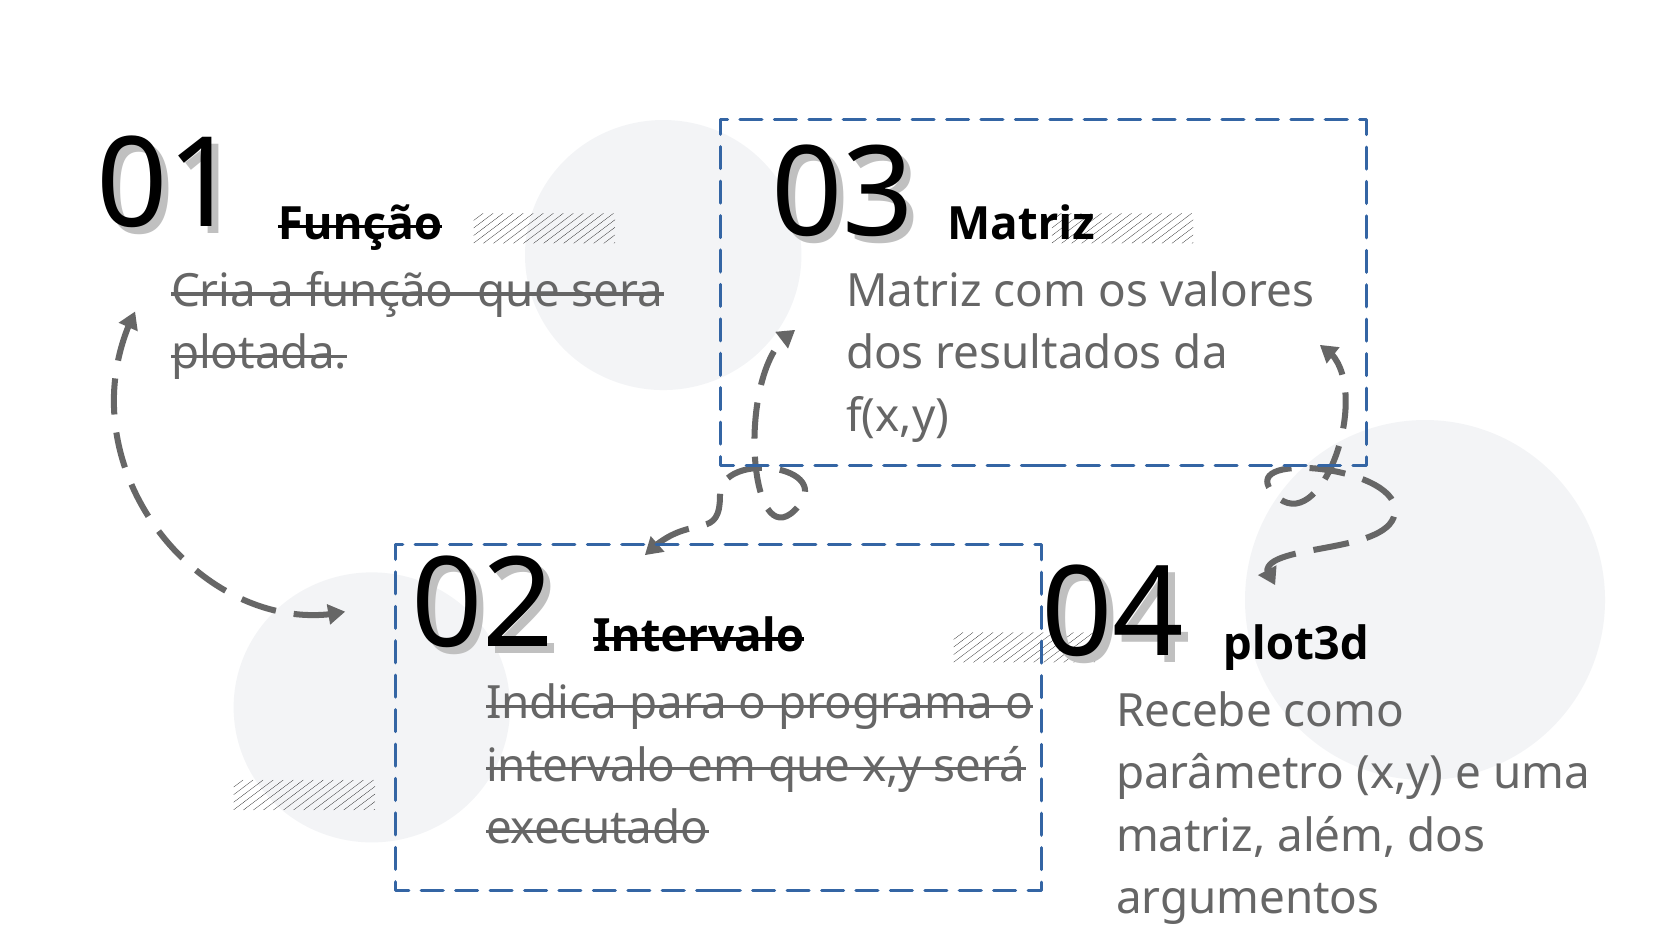

01
03
Função
Matriz
Cria a função que sera plotada.
Matriz com os valores dos resultados da f(x,y)
02
04
Intervalo
plot3d
Indica para o programa o intervalo em que x,y será executado
Recebe como parâmetro (x,y) e uma matriz, além, dos argumentos